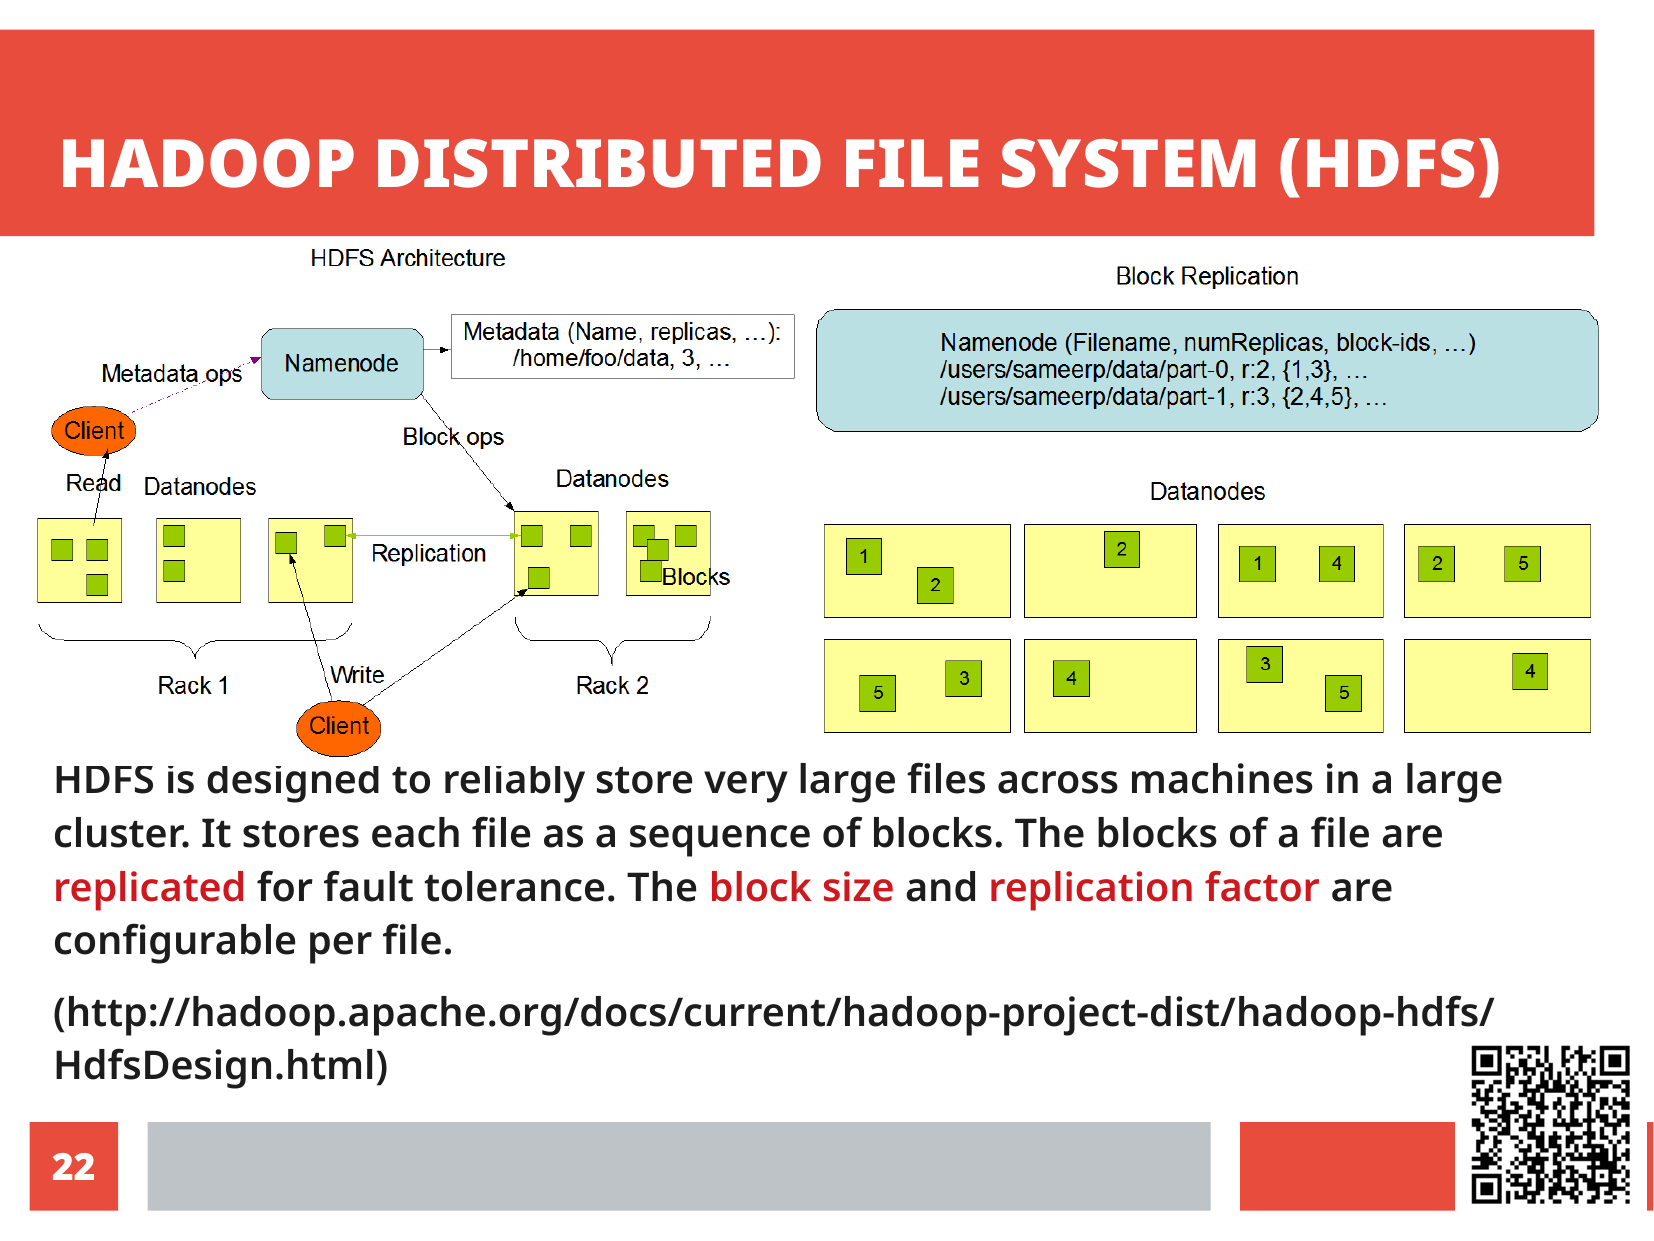

# HADOOP DISTRIBUTED FILE SYSTEM (HDFS)
HDFS is designed to reliably store very large files across machines in a large cluster. It stores each file as a sequence of blocks. The blocks of a file are replicated for fault tolerance. The block size and replication factor are configurable per file.
(http://hadoop.apache.org/docs/current/hadoop-project-dist/hadoop-hdfs/HdfsDesign.html)
22